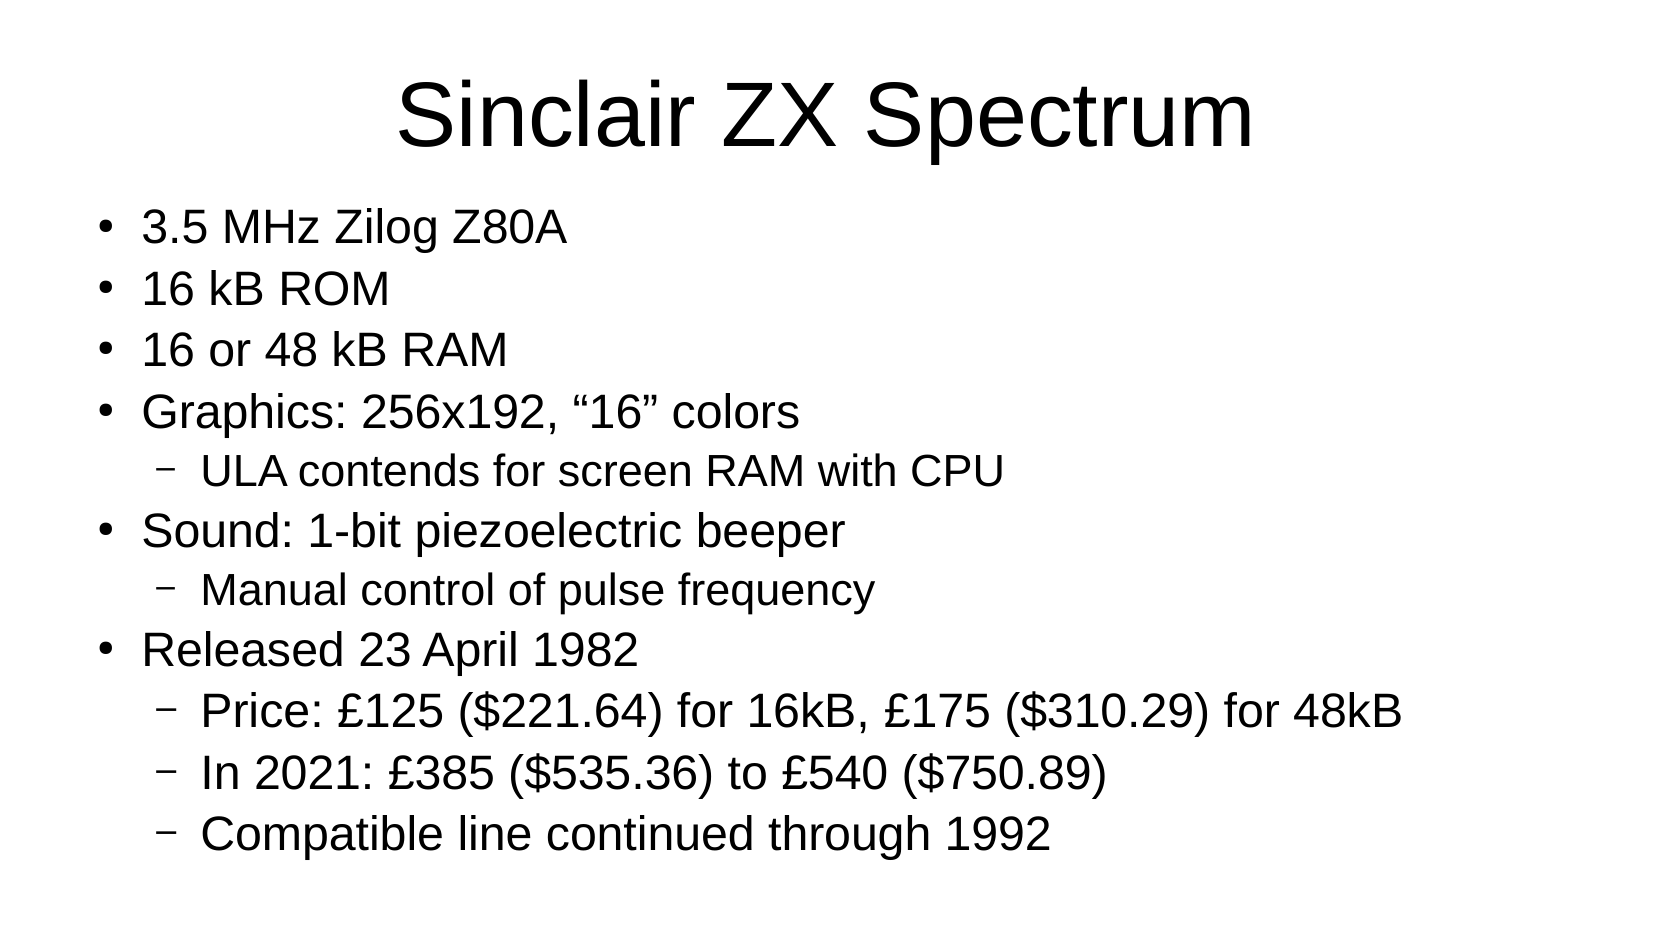

# Sinclair ZX Spectrum
3.5 MHz Zilog Z80A
16 kB ROM
16 or 48 kB RAM
Graphics: 256x192, “16” colors
ULA contends for screen RAM with CPU
Sound: 1-bit piezoelectric beeper
Manual control of pulse frequency
Released 23 April 1982
Price: £125 ($221.64) for 16kB, £175 ($310.29) for 48kB
In 2021: £385 ($535.36) to £540 ($750.89)
Compatible line continued through 1992